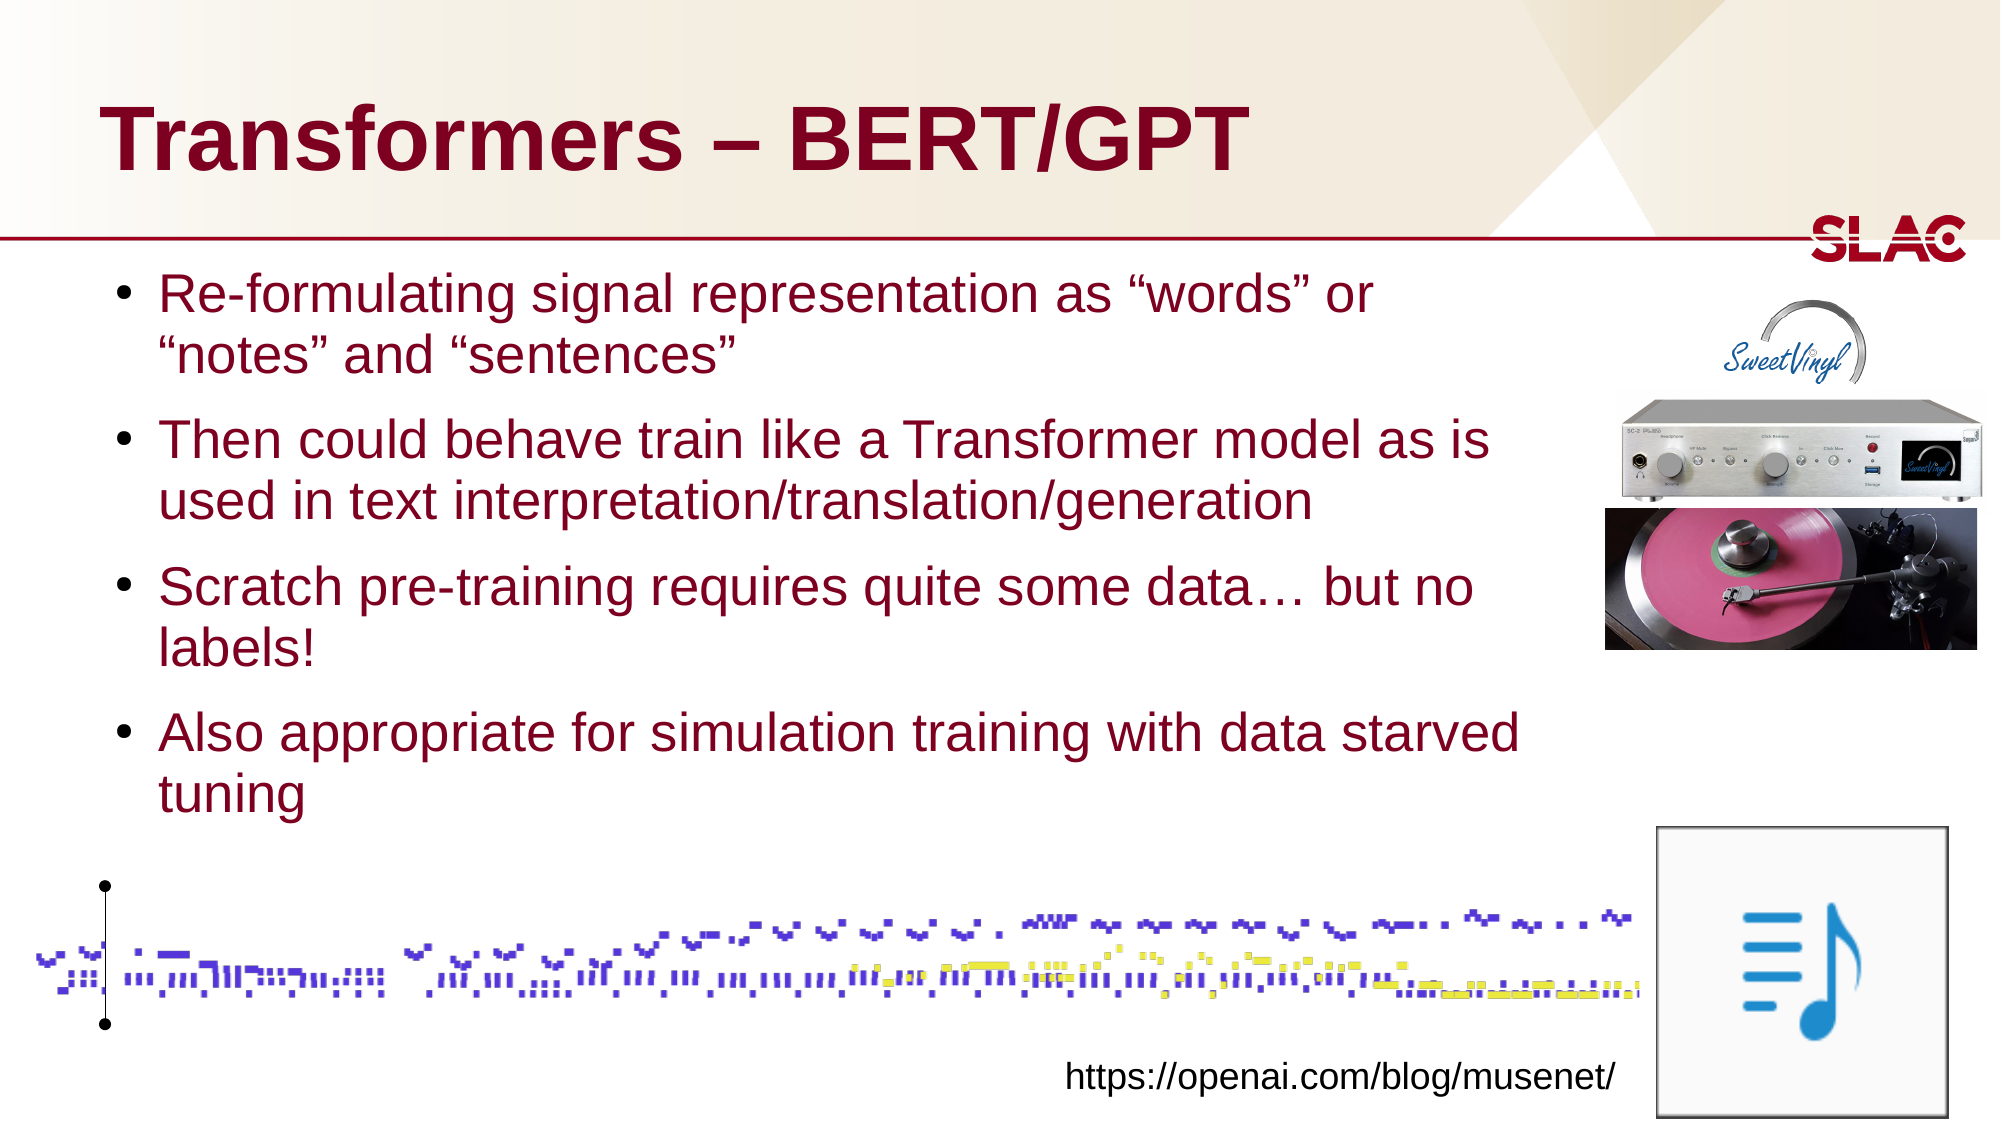

# Transformers – BERT/GPT
Re-formulating signal representation as “words” or “notes” and “sentences”
Then could behave train like a Transformer model as is used in text interpretation/translation/generation
Scratch pre-training requires quite some data… but no labels!
Also appropriate for simulation training with data starved tuning
https://openai.com/blog/musenet/